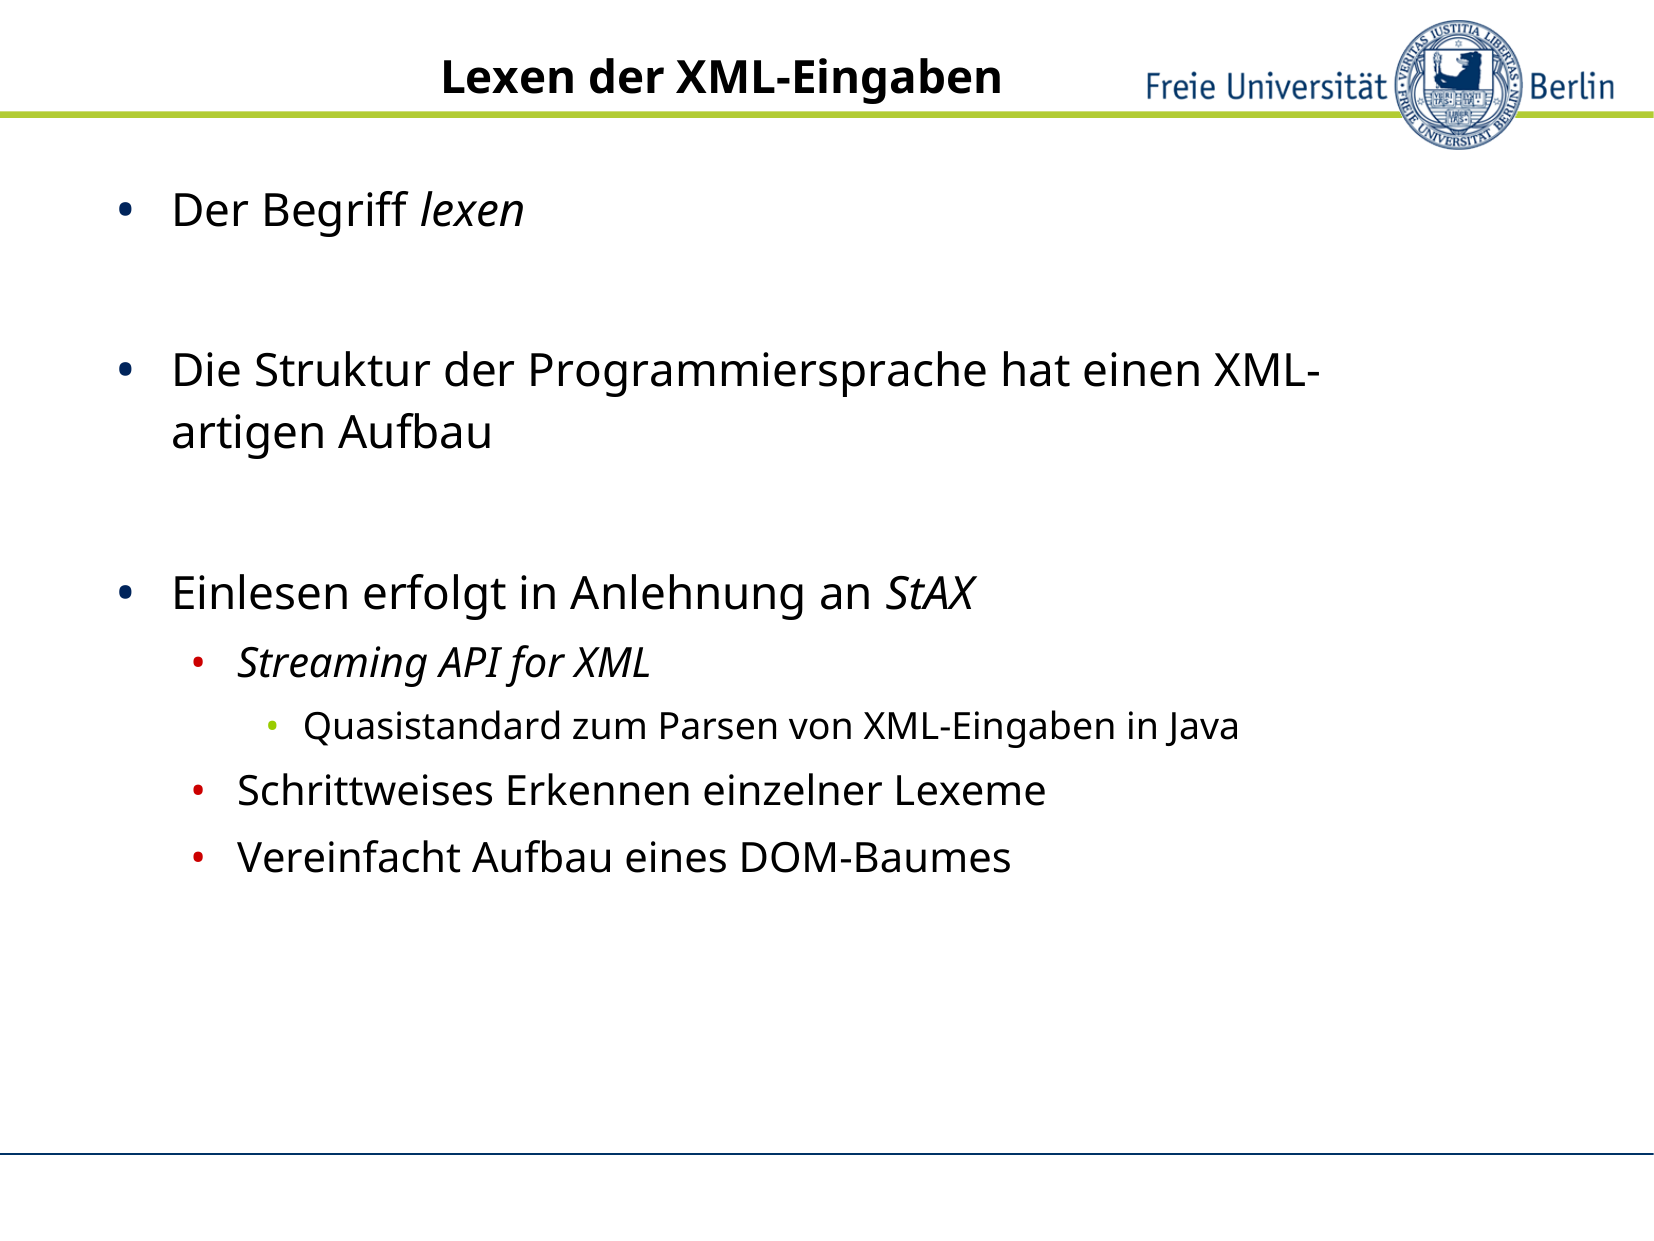

# Lexen der XML-Eingaben
Der Begriff lexen
Die Struktur der Programmiersprache hat einen XML-artigen Aufbau
Einlesen erfolgt in Anlehnung an StAX
Streaming API for XML
Quasistandard zum Parsen von XML-Eingaben in Java
Schrittweises Erkennen einzelner Lexeme
Vereinfacht Aufbau eines DOM-Baumes